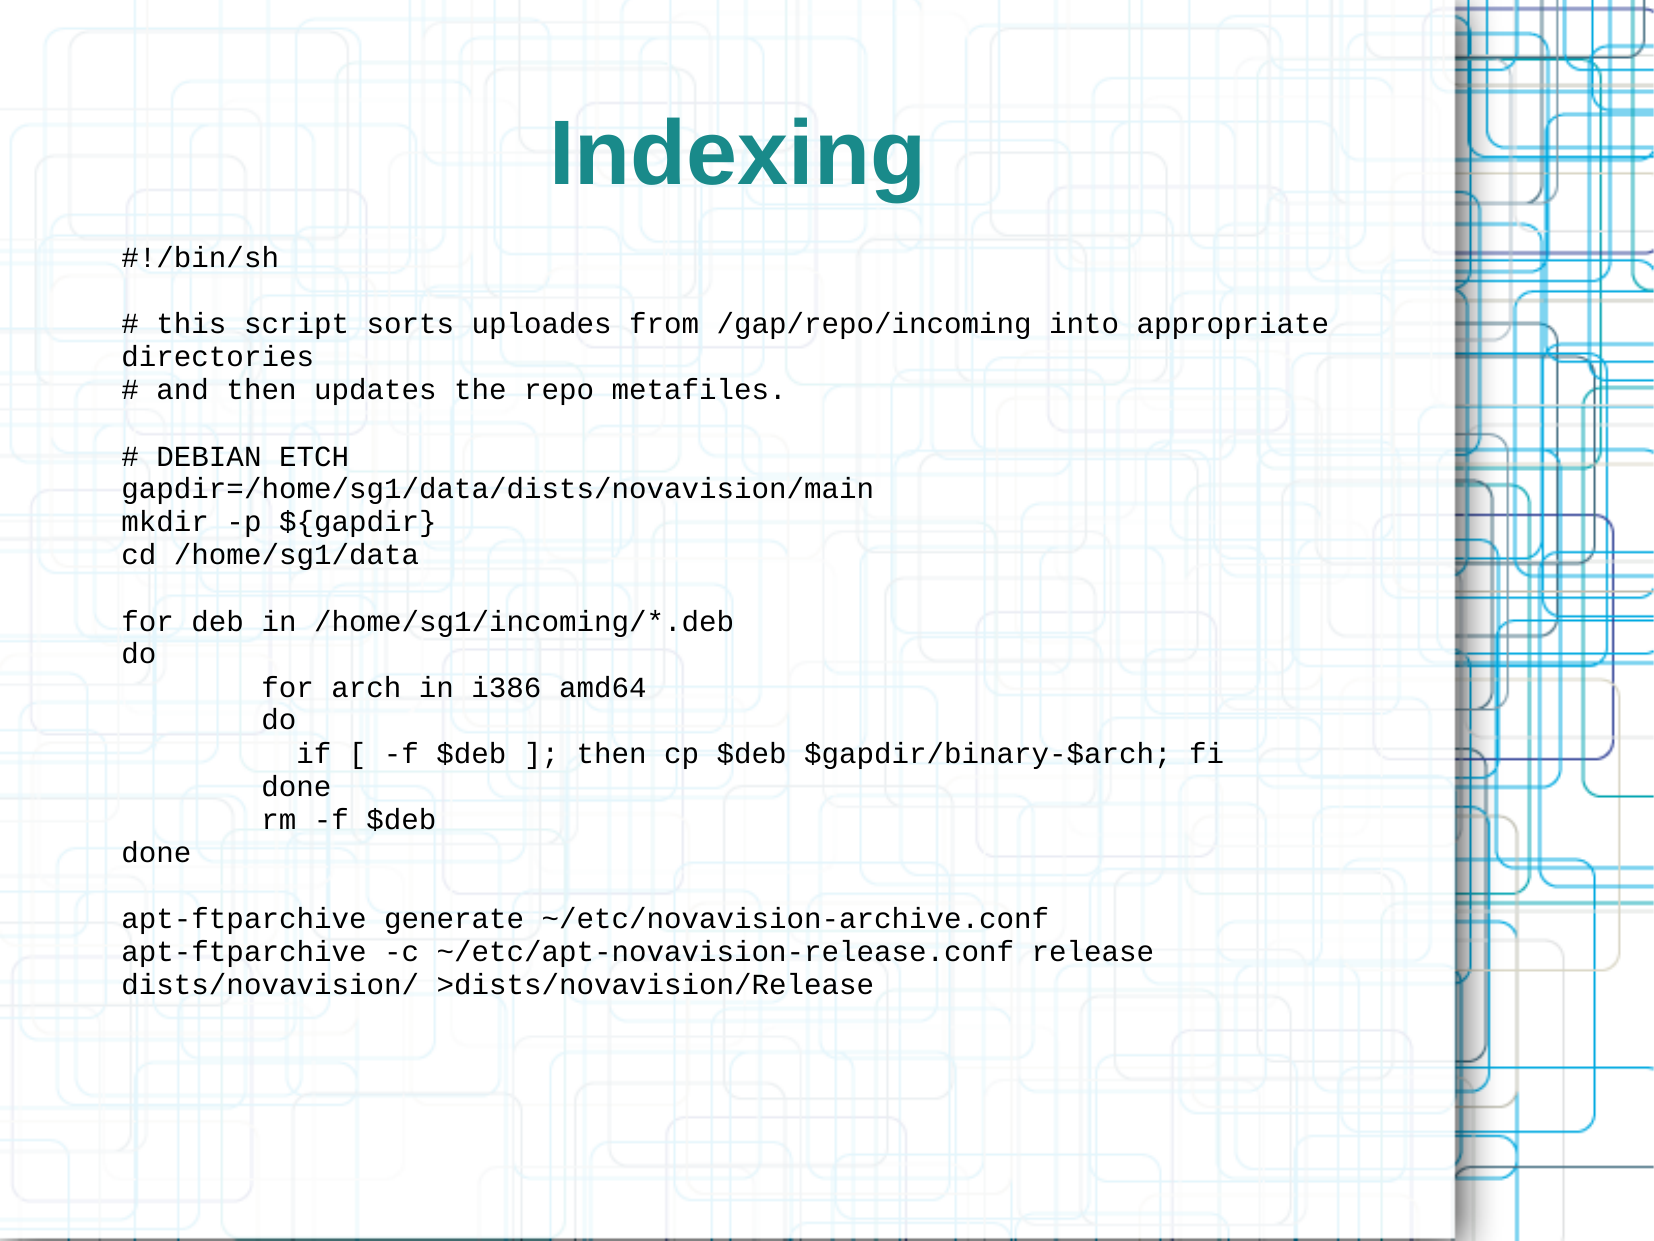

# Indexing
#!/bin/sh
# this script sorts uploades from /gap/repo/incoming into appropriate directories
# and then updates the repo metafiles.
# DEBIAN ETCH
gapdir=/home/sg1/data/dists/novavision/main
mkdir -p ${gapdir}
cd /home/sg1/data
for deb in /home/sg1/incoming/*.deb
do
 for arch in i386 amd64
 do
 if [ -f $deb ]; then cp $deb $gapdir/binary-$arch; fi
 done
 rm -f $deb
done
apt-ftparchive generate ~/etc/novavision-archive.conf
apt-ftparchive -c ~/etc/apt-novavision-release.conf release dists/novavision/ >dists/novavision/Release